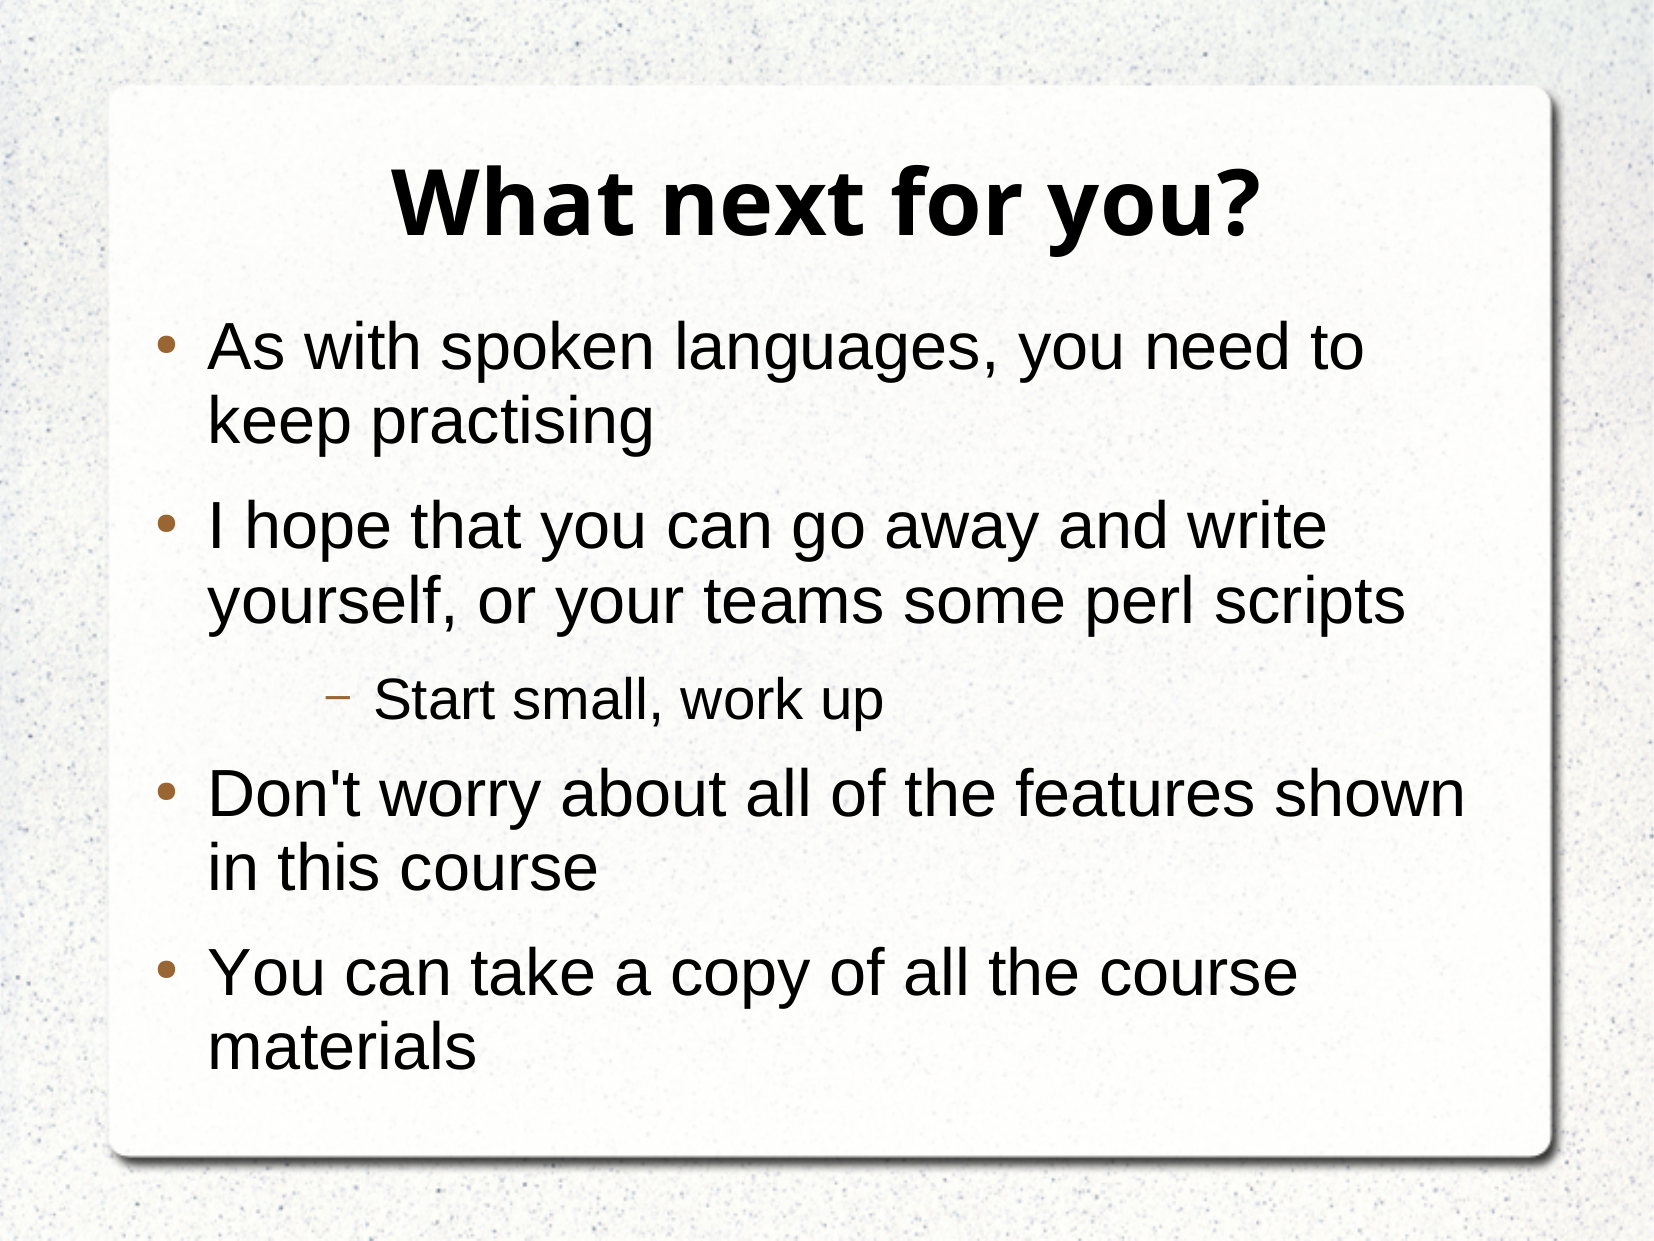

# What next for you?
As with spoken languages, you need to keep practising
I hope that you can go away and write yourself, or your teams some perl scripts
Start small, work up
Don't worry about all of the features shown in this course
You can take a copy of all the course materials